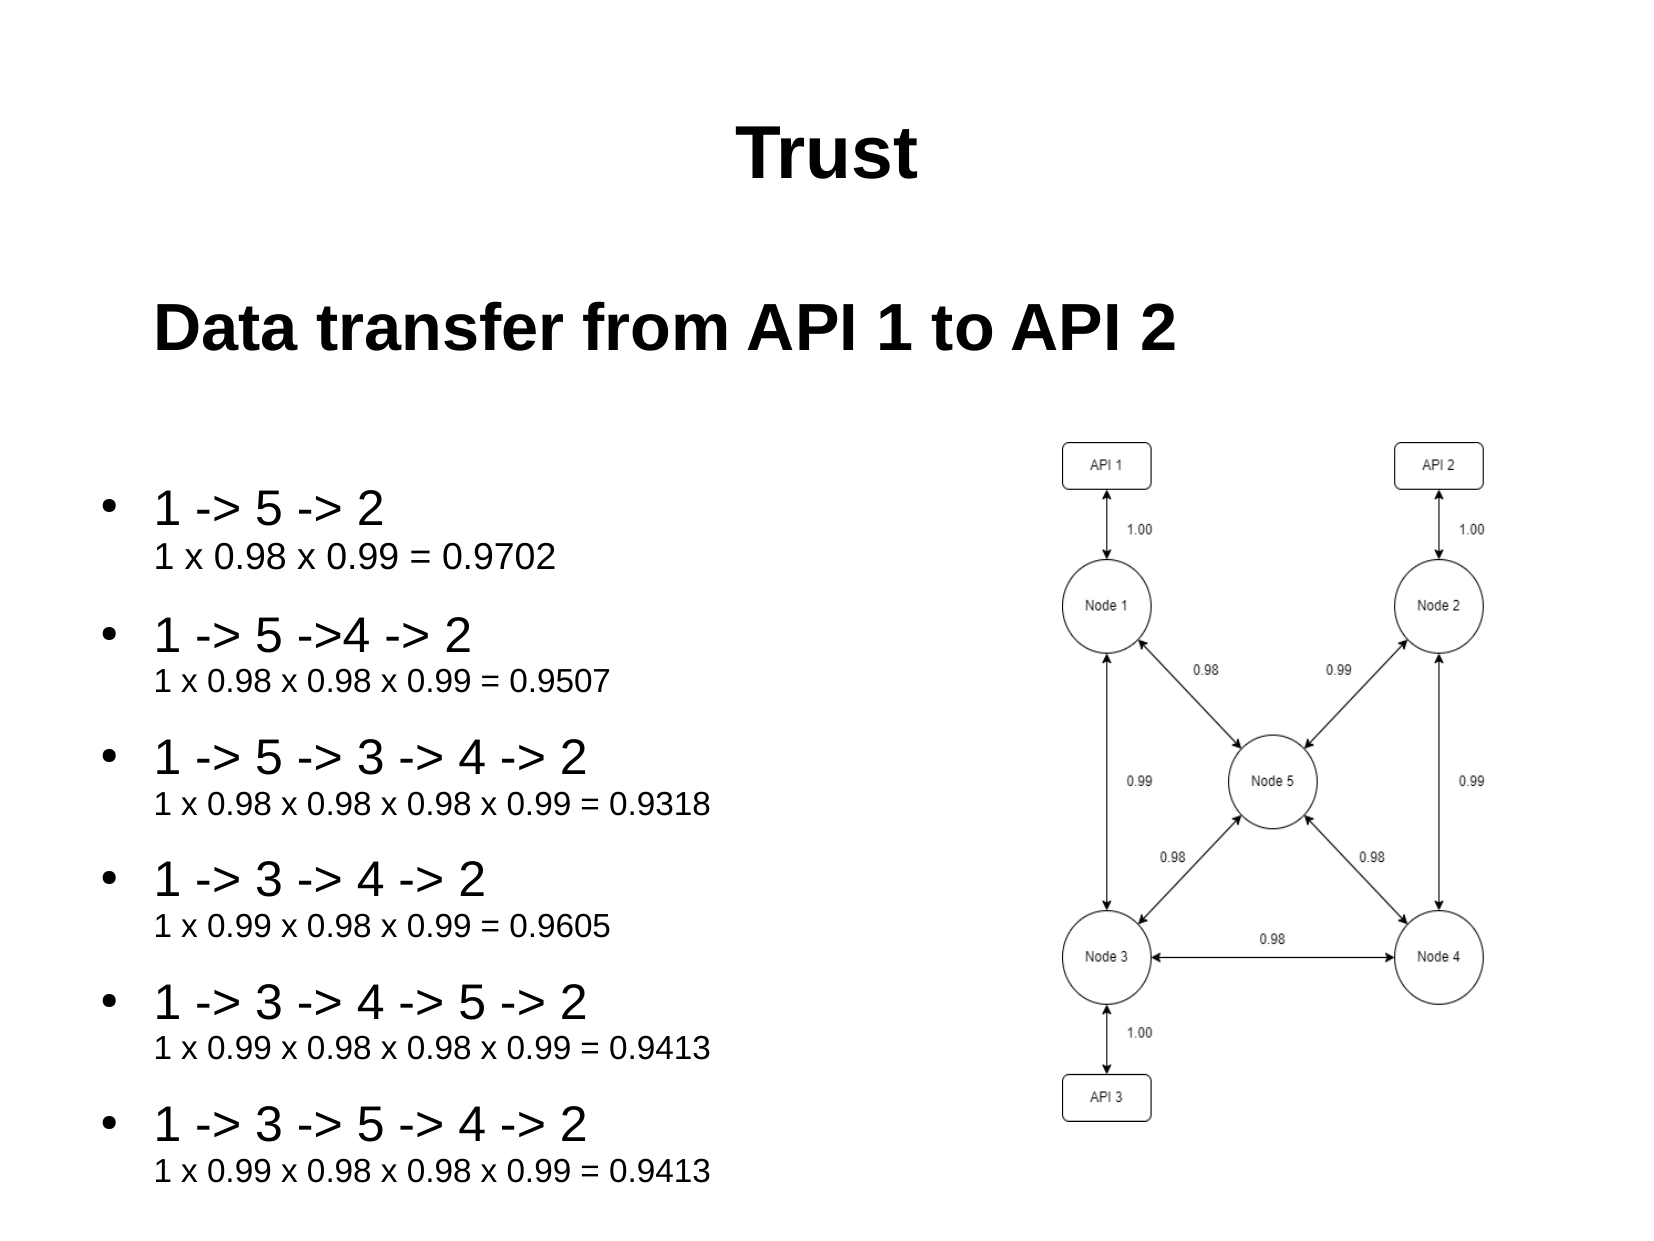

# Trust
Data transfer from API 1 to API 2
1 -> 5 -> 2
1 x 0.98 x 0.99 = 0.9702
1 -> 5 ->4 -> 2
1 x 0.98 x 0.98 x 0.99 = 0.9507
1 -> 5 -> 3 -> 4 -> 2
1 x 0.98 x 0.98 x 0.98 x 0.99 = 0.9318
1 -> 3 -> 4 -> 2
1 x 0.99 x 0.98 x 0.99 = 0.9605
1 -> 3 -> 4 -> 5 -> 2
1 x 0.99 x 0.98 x 0.98 x 0.99 = 0.9413
1 -> 3 -> 5 -> 4 -> 2
1 x 0.99 x 0.98 x 0.98 x 0.99 = 0.9413